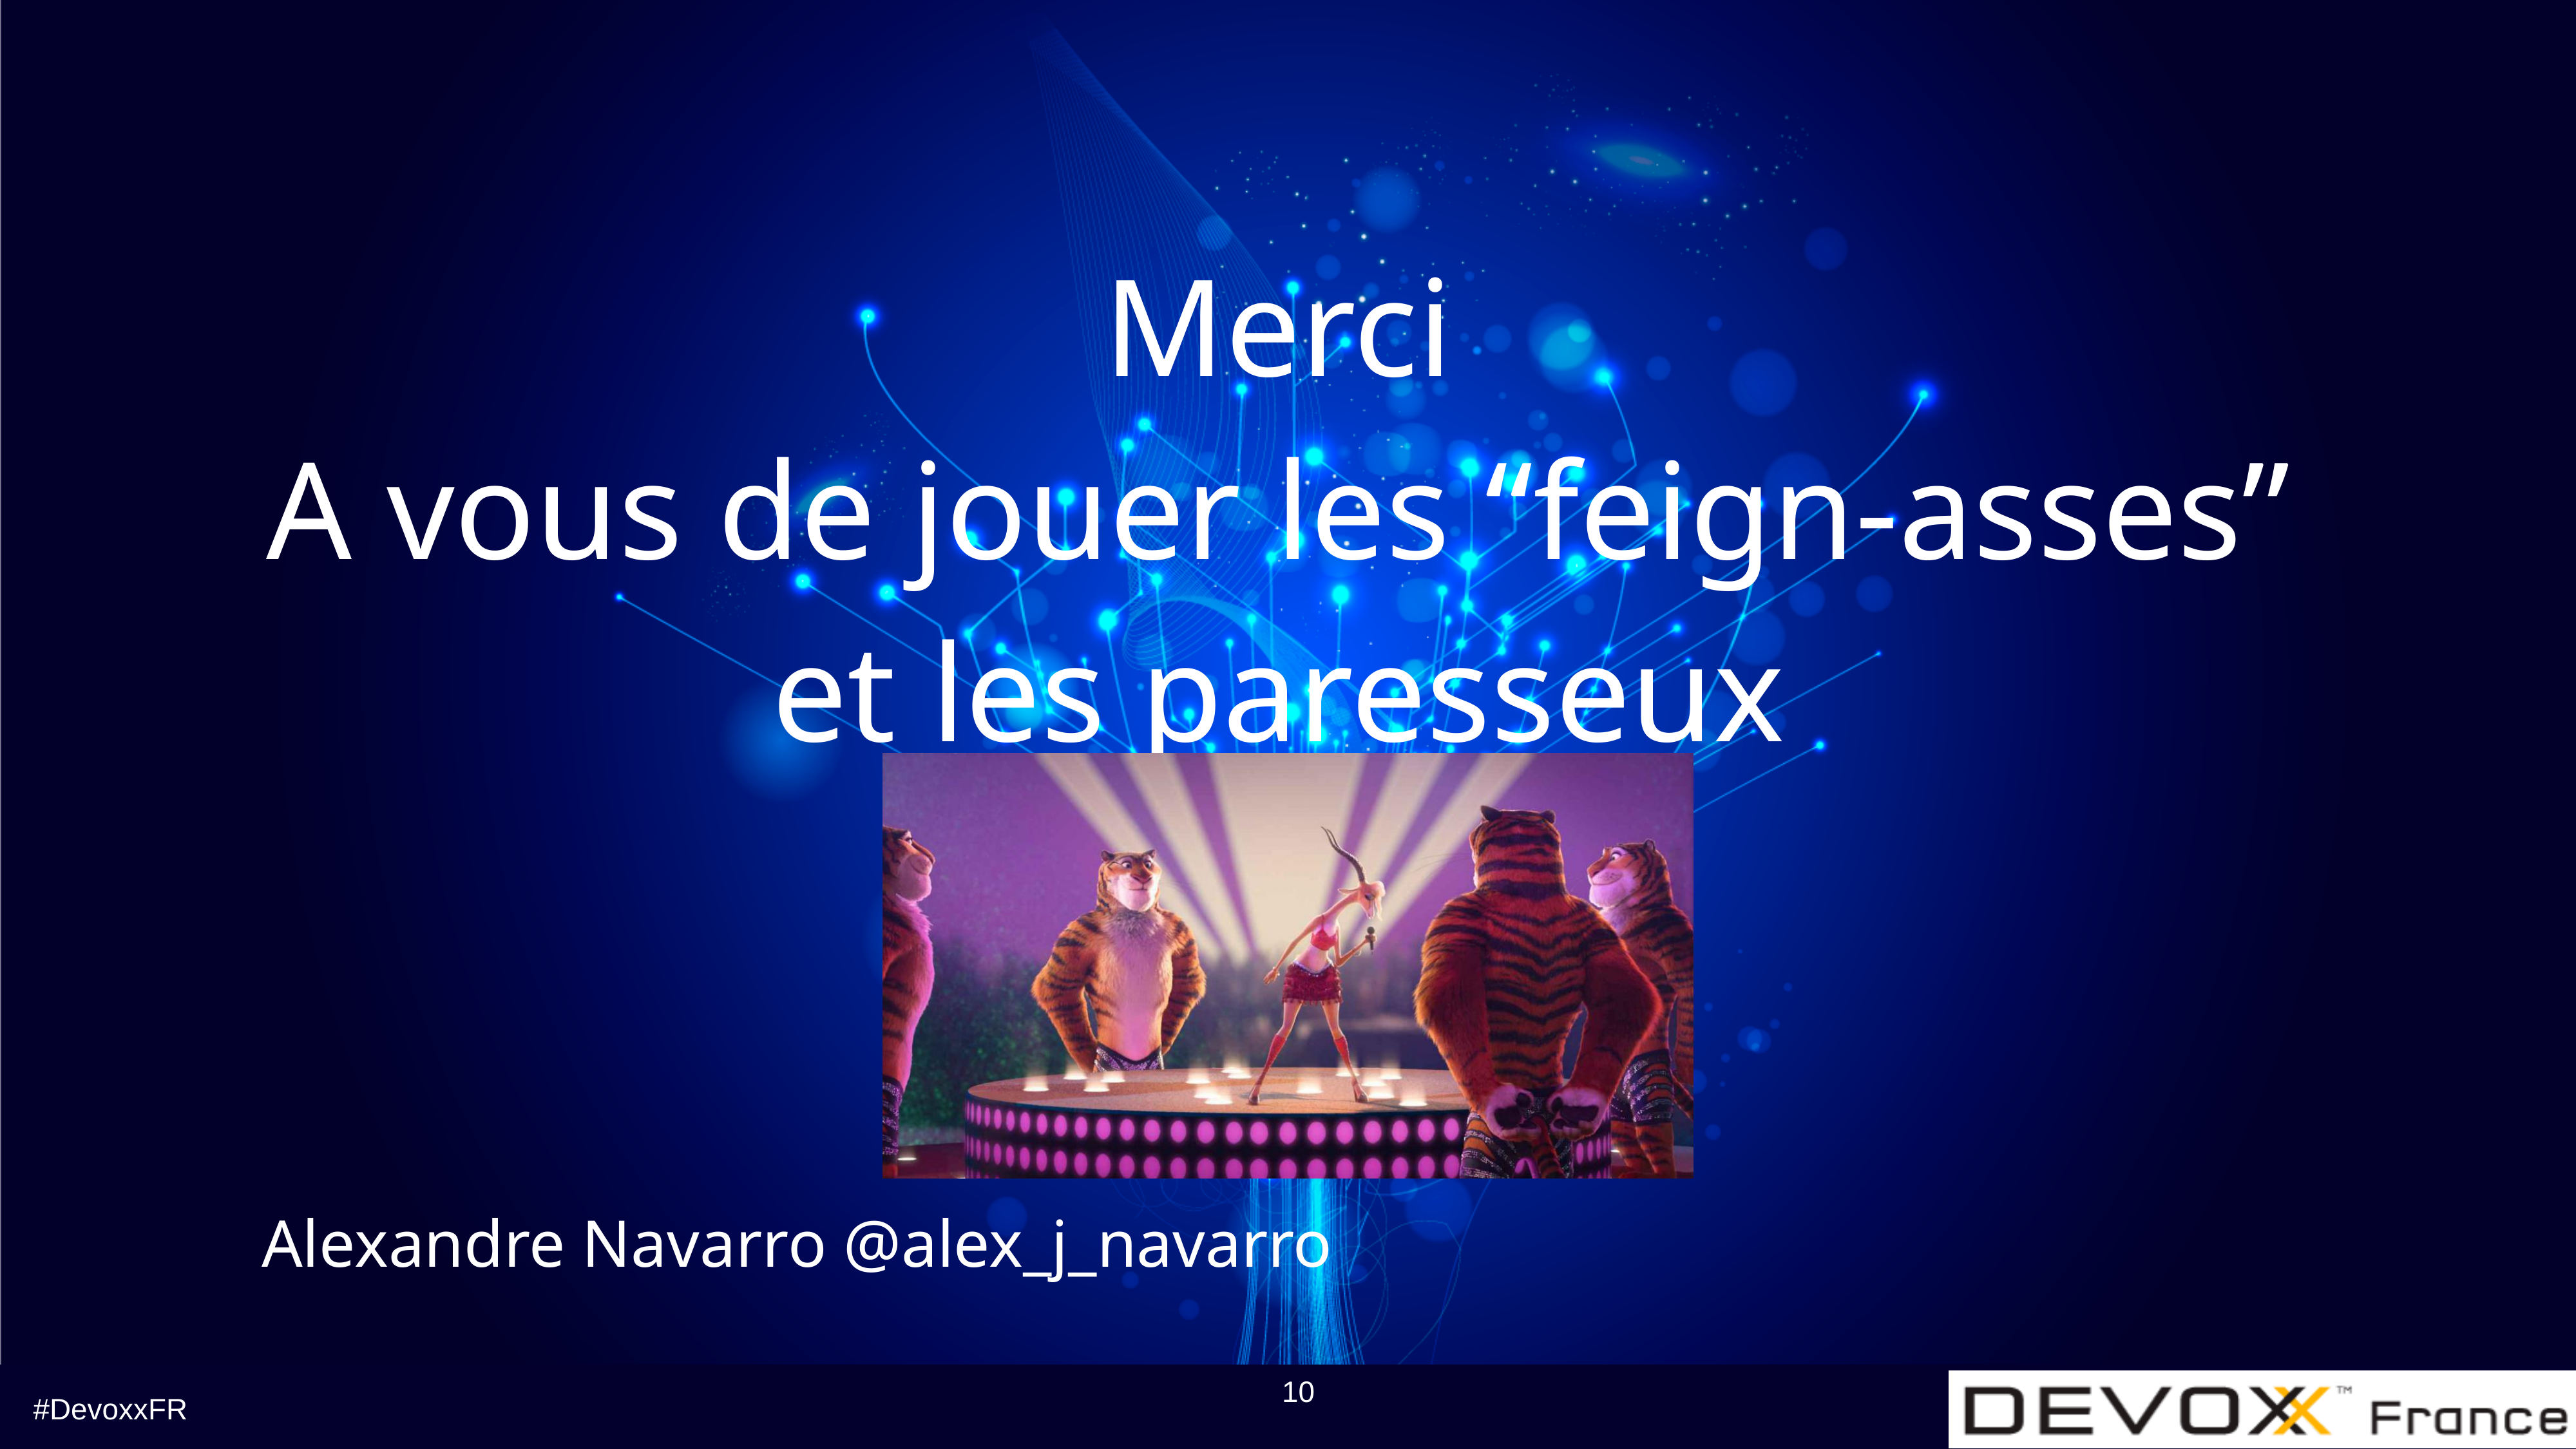

# Merci A vous de jouer les “feign-asses” et les paresseux
Alexandre Navarro @alex_j_navarro
10